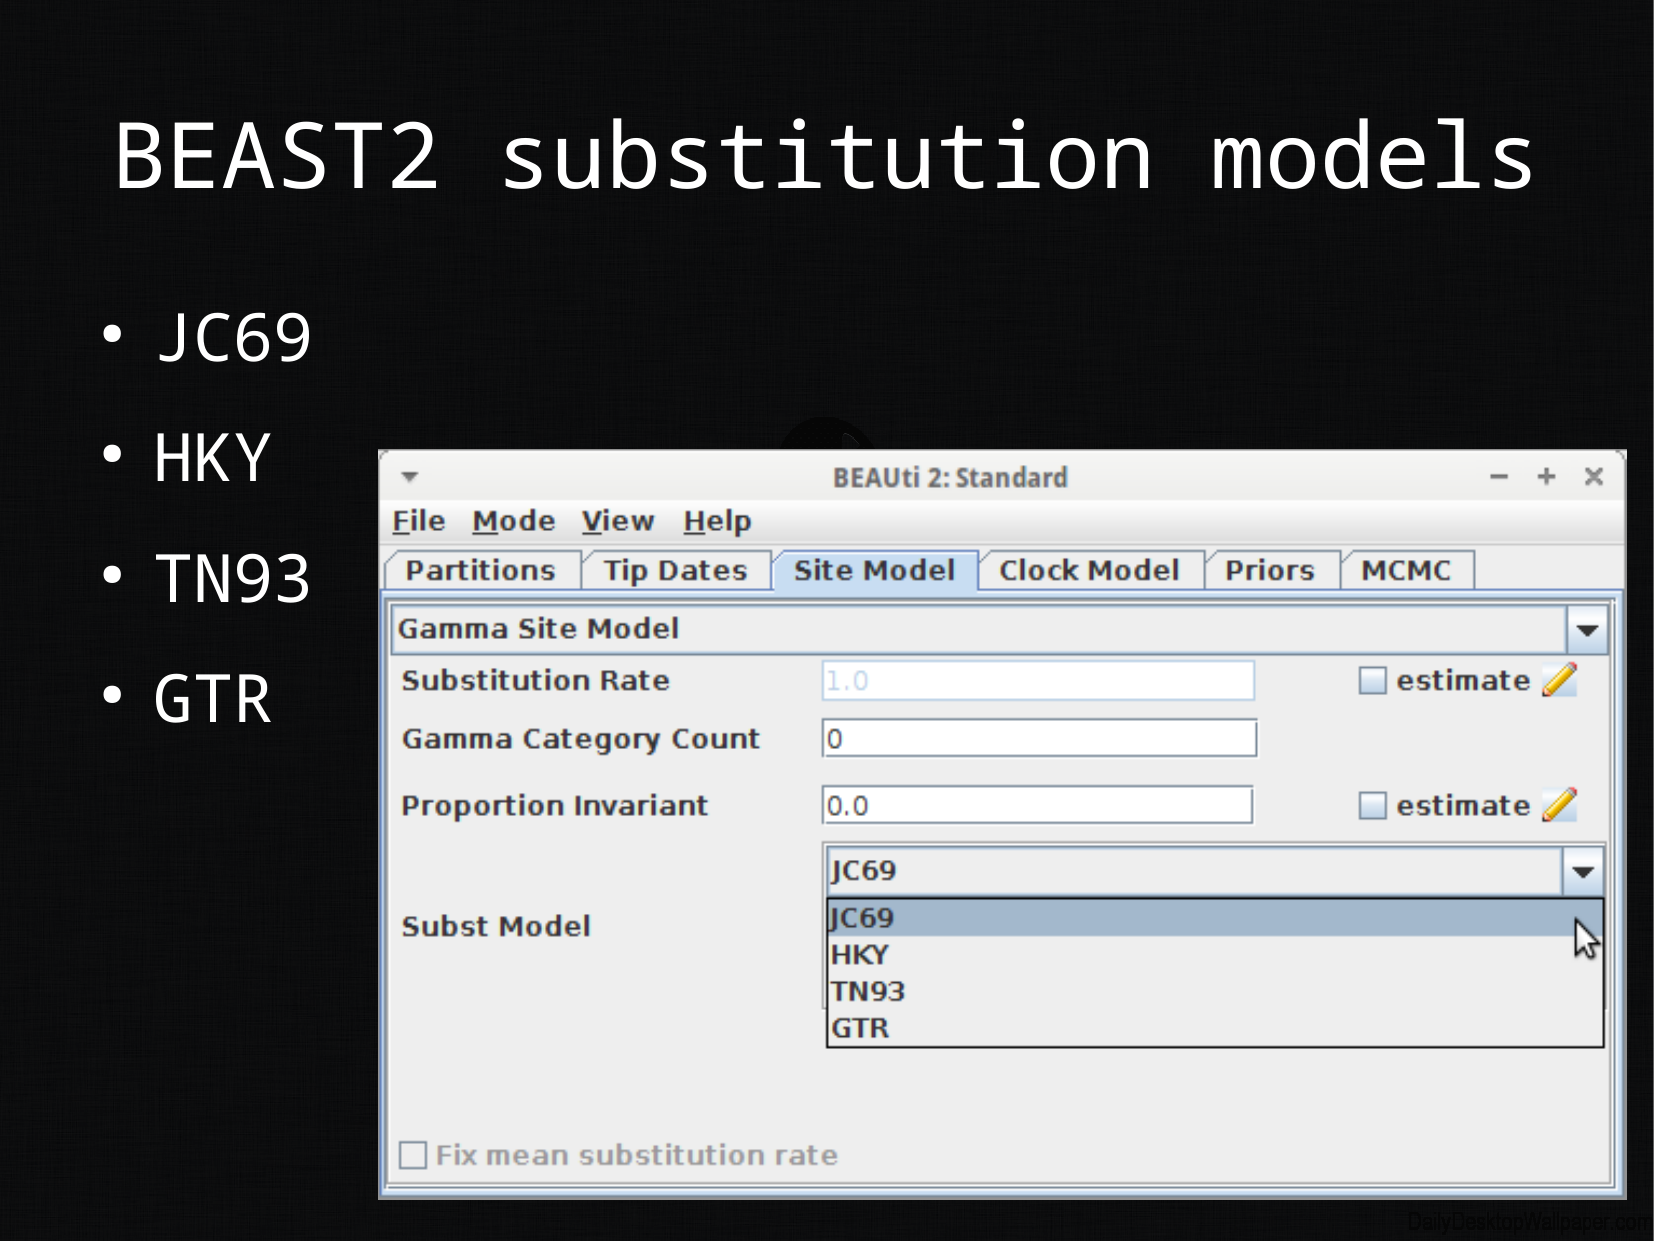

# BEAST2 substitution models
JC69
HKY
TN93
GTR